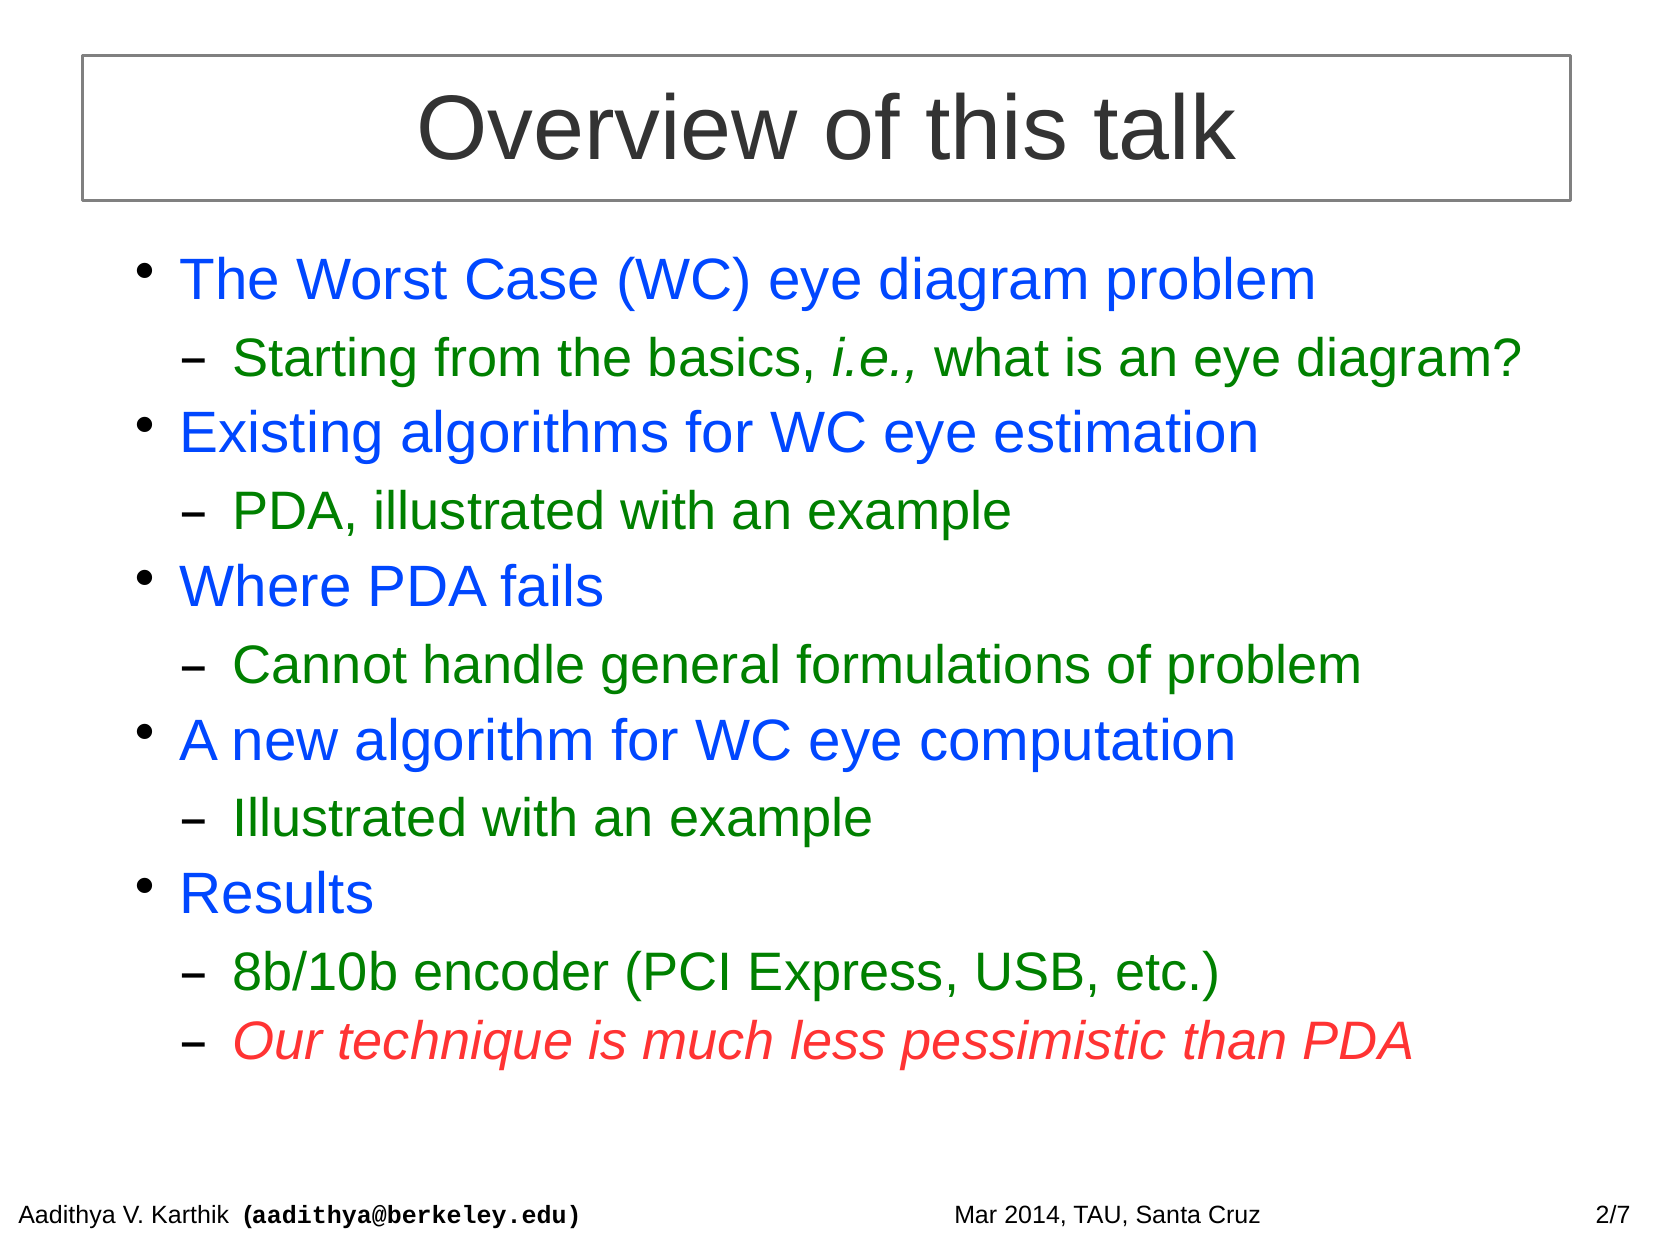

# Overview of this talk
The Worst Case (WC) eye diagram problem
Starting from the basics, i.e., what is an eye diagram?
Existing algorithms for WC eye estimation
PDA, illustrated with an example
Where PDA fails
Cannot handle general formulations of problem
A new algorithm for WC eye computation
Illustrated with an example
Results
8b/10b encoder (PCI Express, USB, etc.)
Our technique is much less pessimistic than PDA